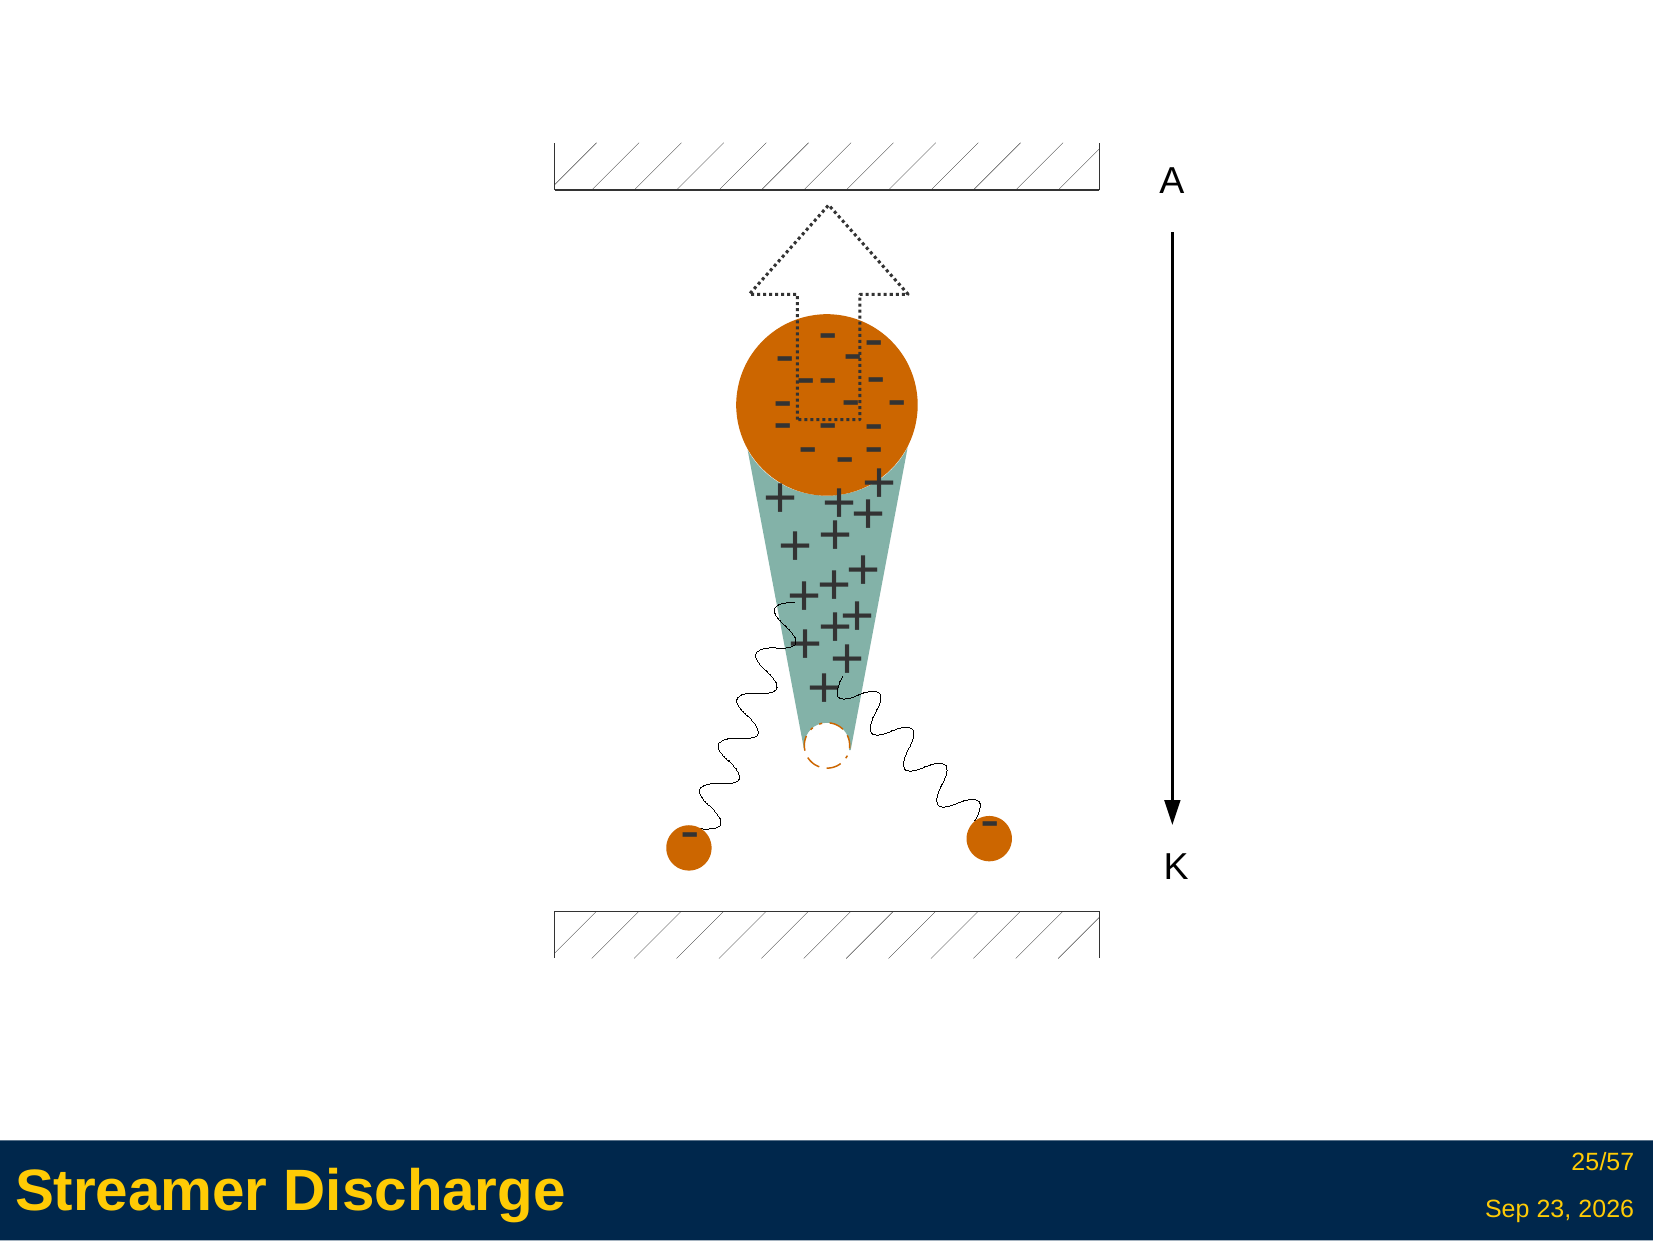

A
-
-
-
-
-
-
-
-
-
-
-
-
-
-
-
-
+
+
+
+
+
+
+
+
+
+
+
+
+
+
-
-
K
# Streamer Discharge
25